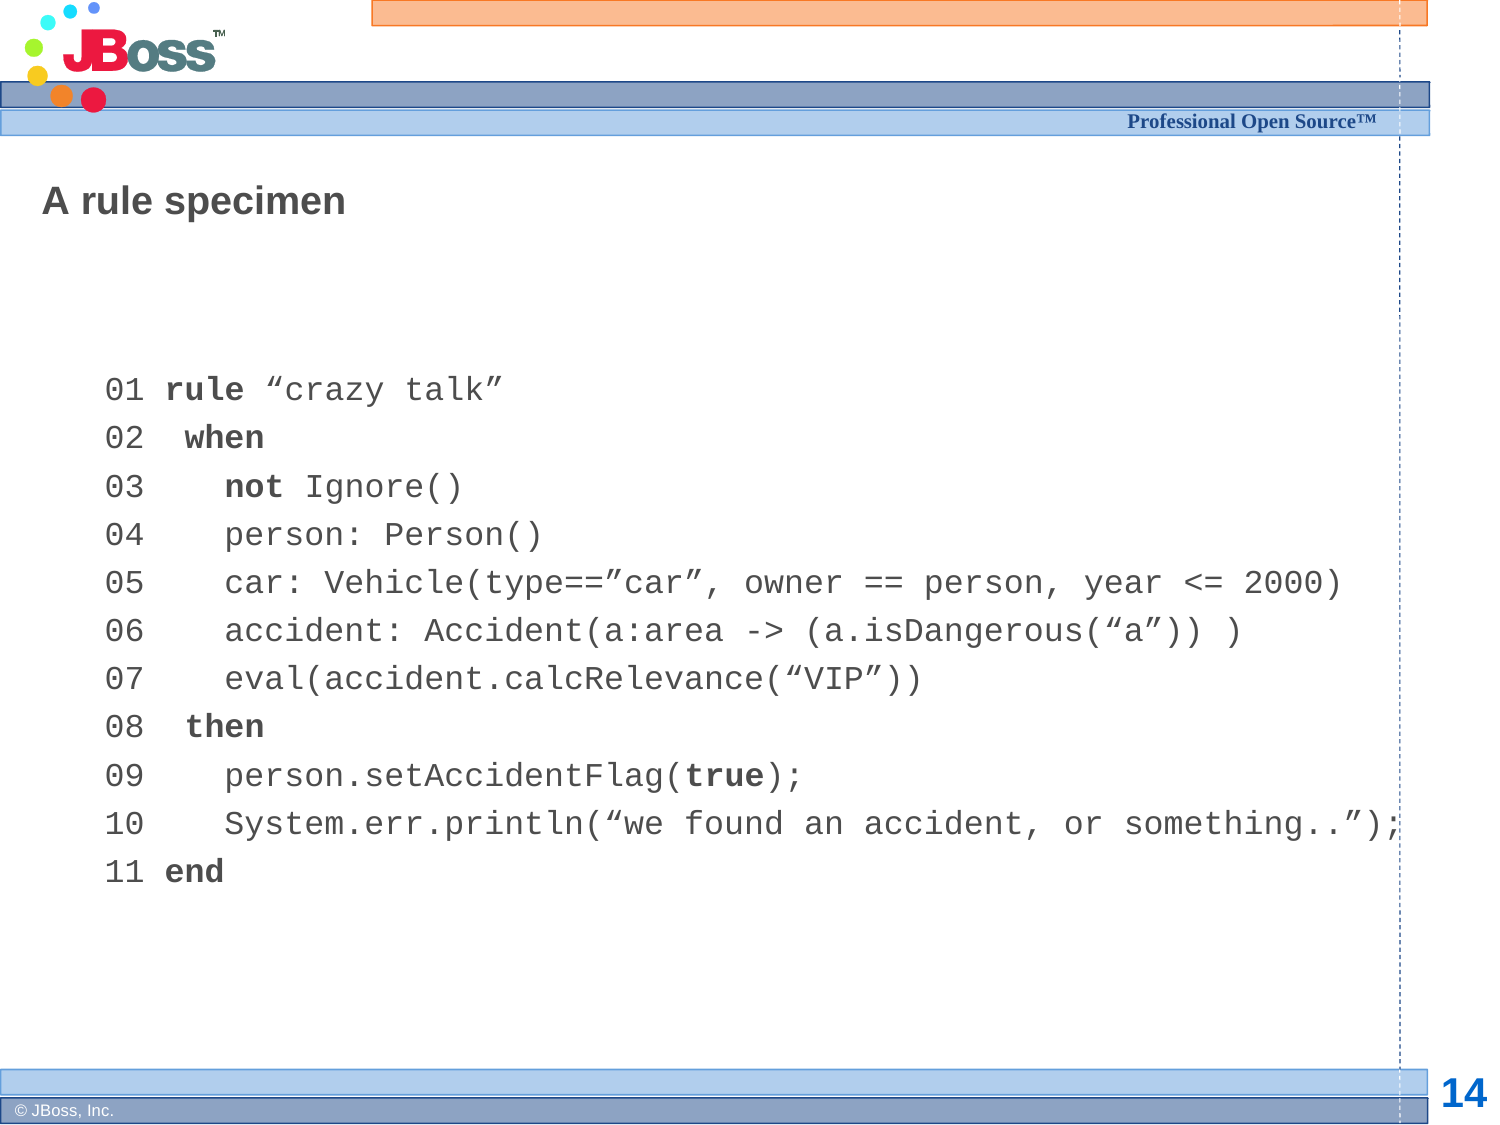

# A rule specimen
01 rule “crazy talk”
02 when
03 not Ignore()
04 person: Person()
05 car: Vehicle(type==”car”, owner == person, year <= 2000)
06 accident: Accident(a:area -> (a.isDangerous(“a”)) )
07 eval(accident.calcRelevance(“VIP”))
08 then
09 person.setAccidentFlag(true);
10 System.err.println(“we found an accident, or something..”);
11 end